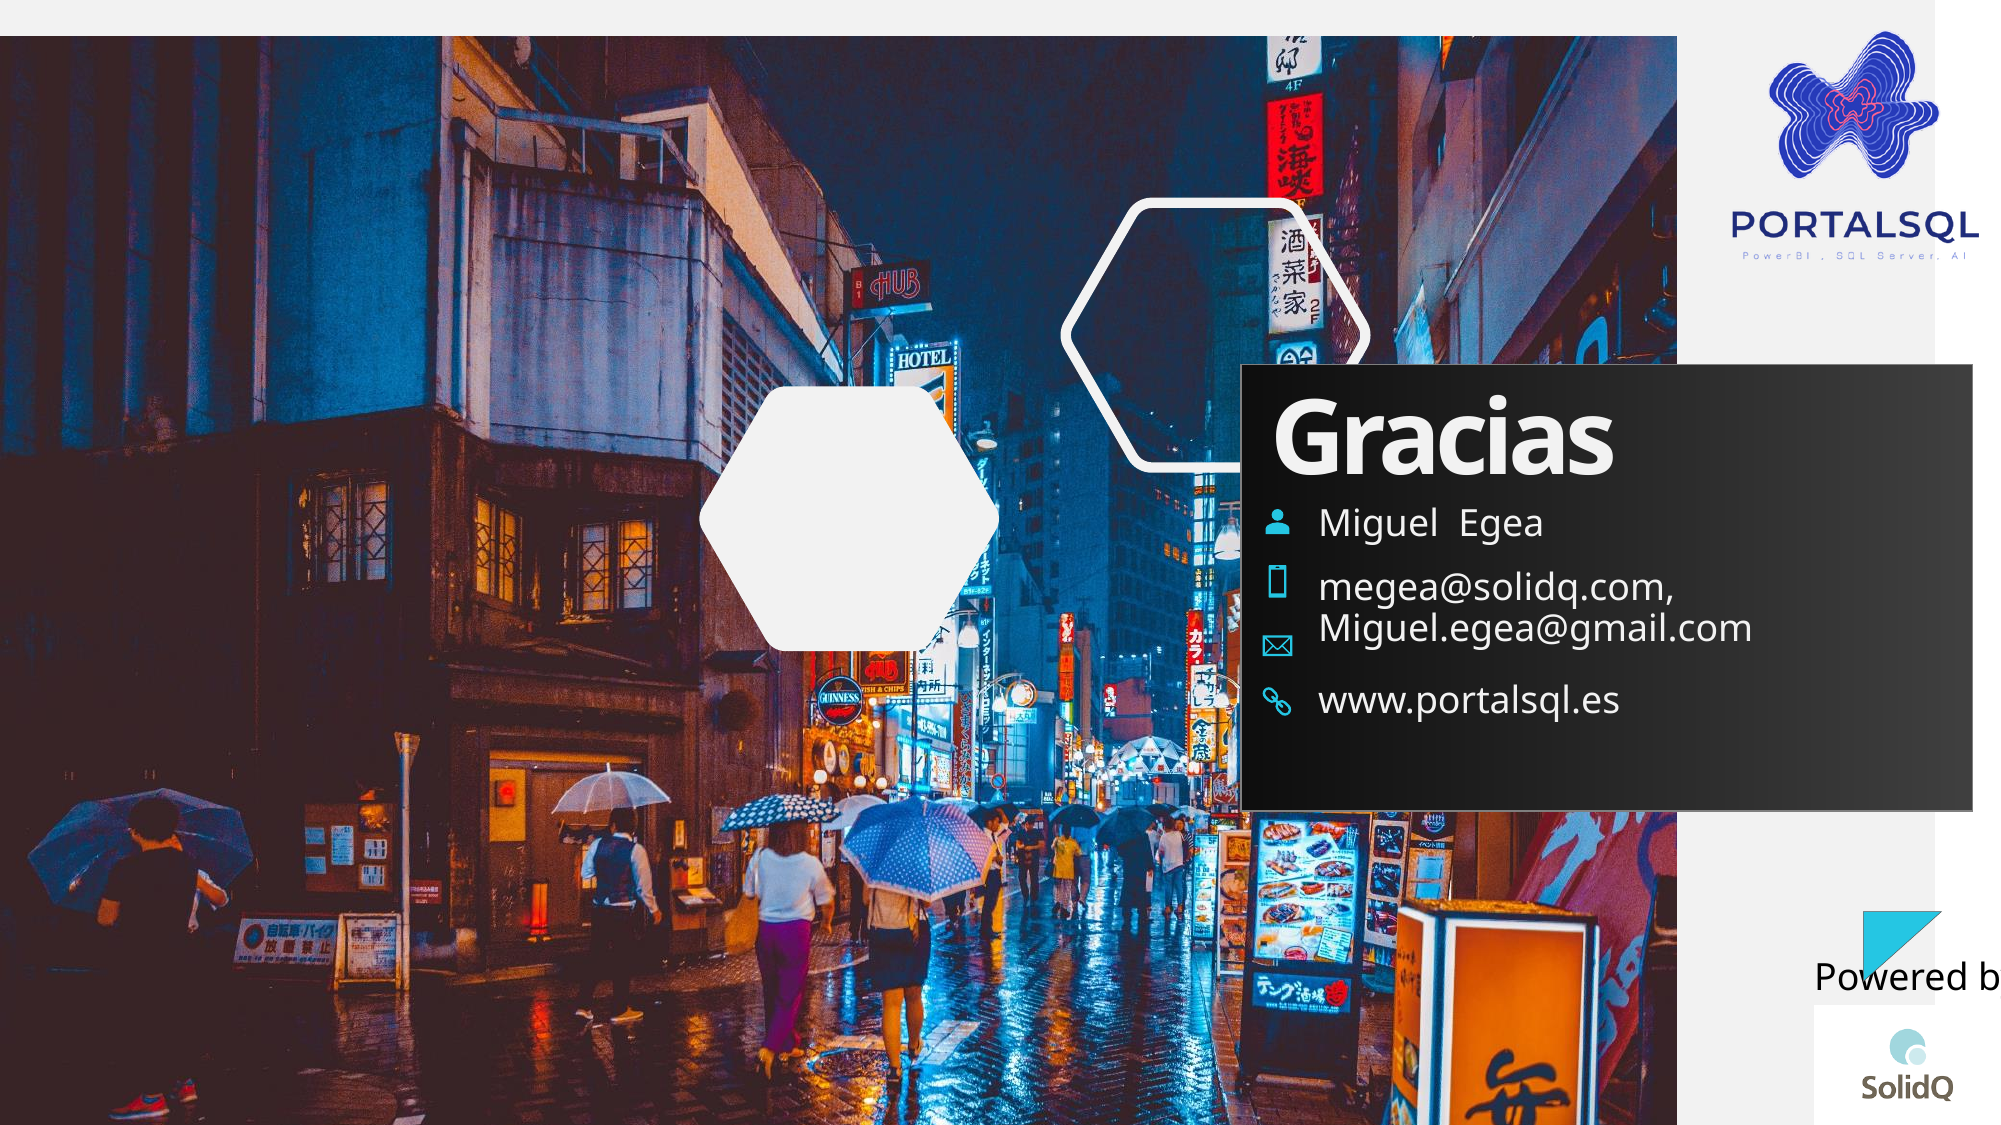

# Gracias
Miguel Egea
megea@solidq.com, Miguel.egea@gmail.com
www.portalsql.es